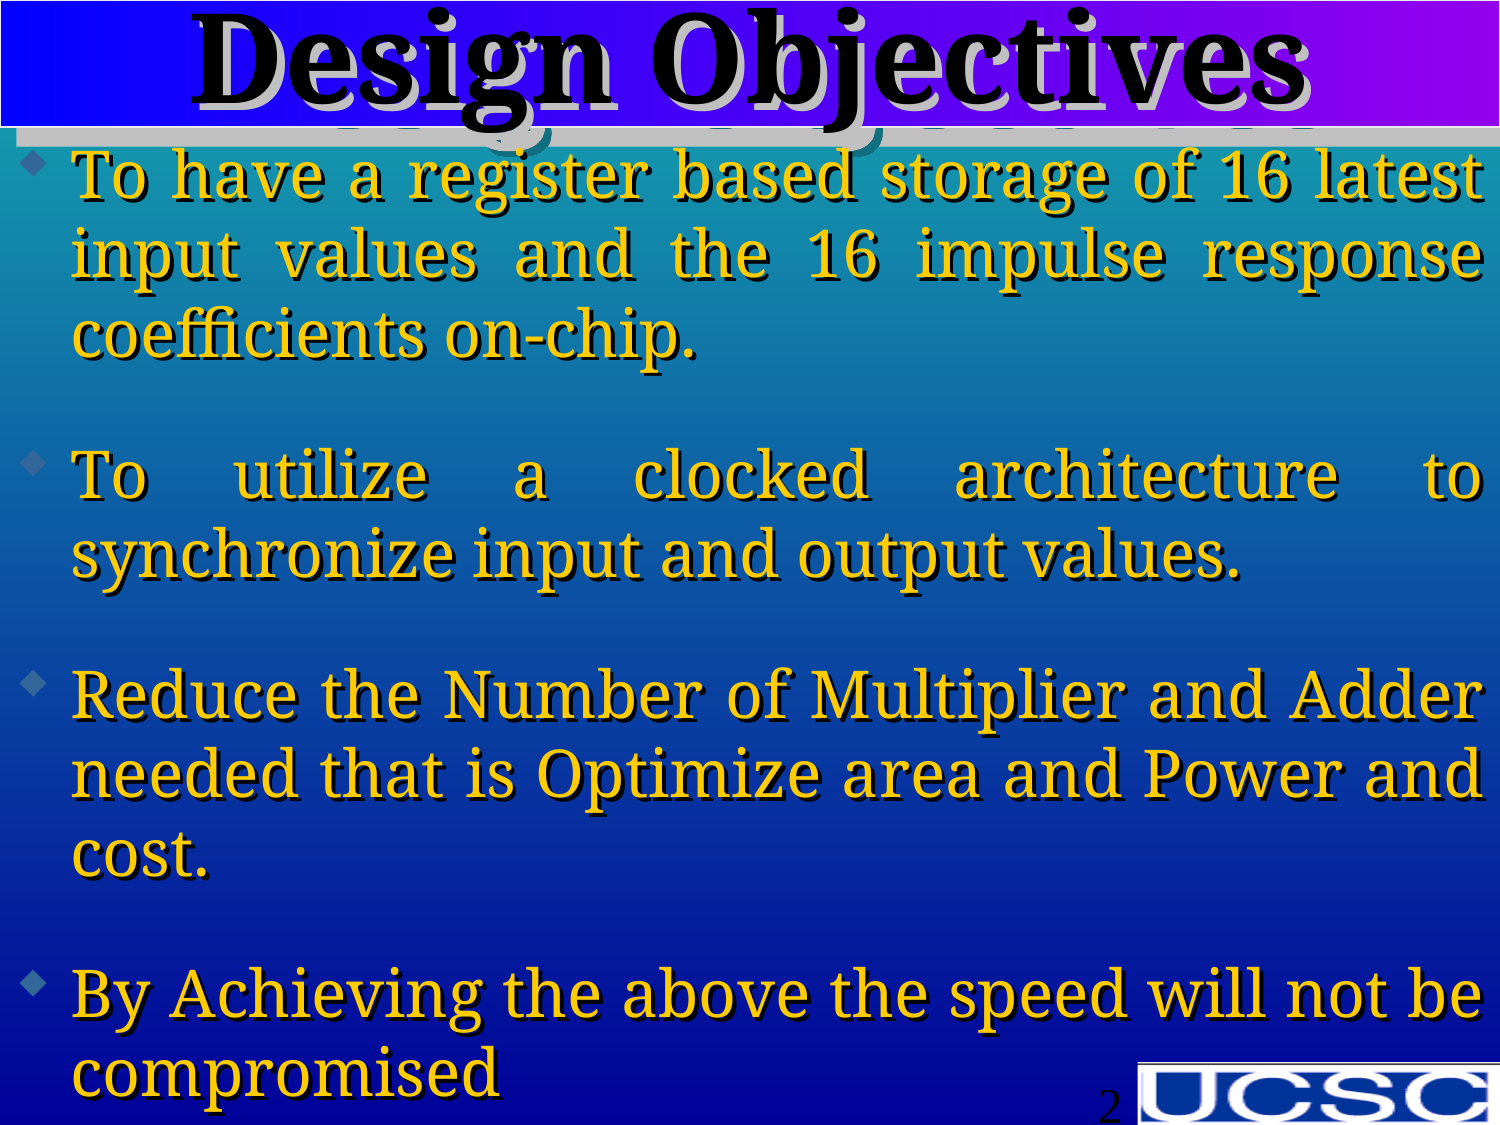

# Design Objectives
To have a register based storage of 16 latest input values and the 16 impulse response coefficients on-chip.
To utilize a clocked architecture to synchronize input and output values.
Reduce the Number of Multiplier and Adder needed that is Optimize area and Power and cost.
By Achieving the above the speed will not be compromised
2